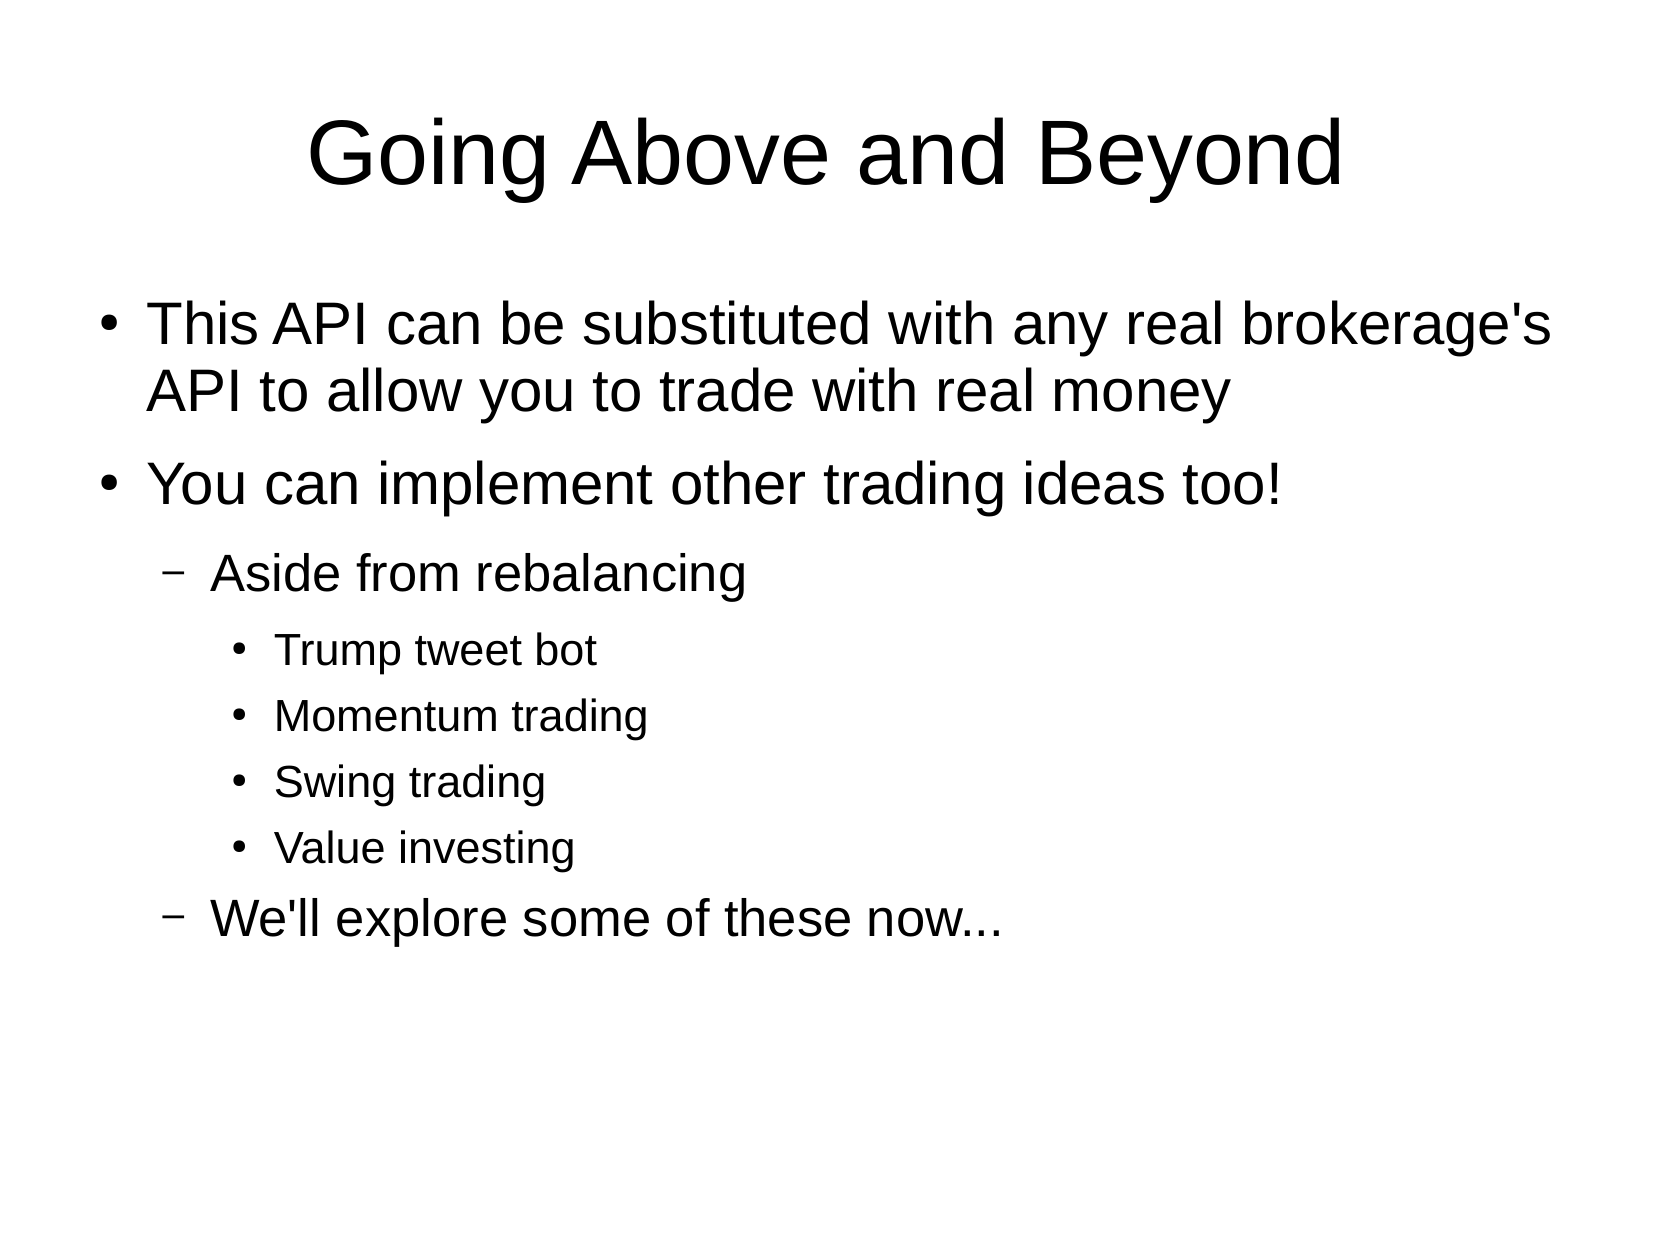

# Going Above and Beyond
This API can be substituted with any real brokerage's API to allow you to trade with real money
You can implement other trading ideas too!
Aside from rebalancing
Trump tweet bot
Momentum trading
Swing trading
Value investing
We'll explore some of these now...